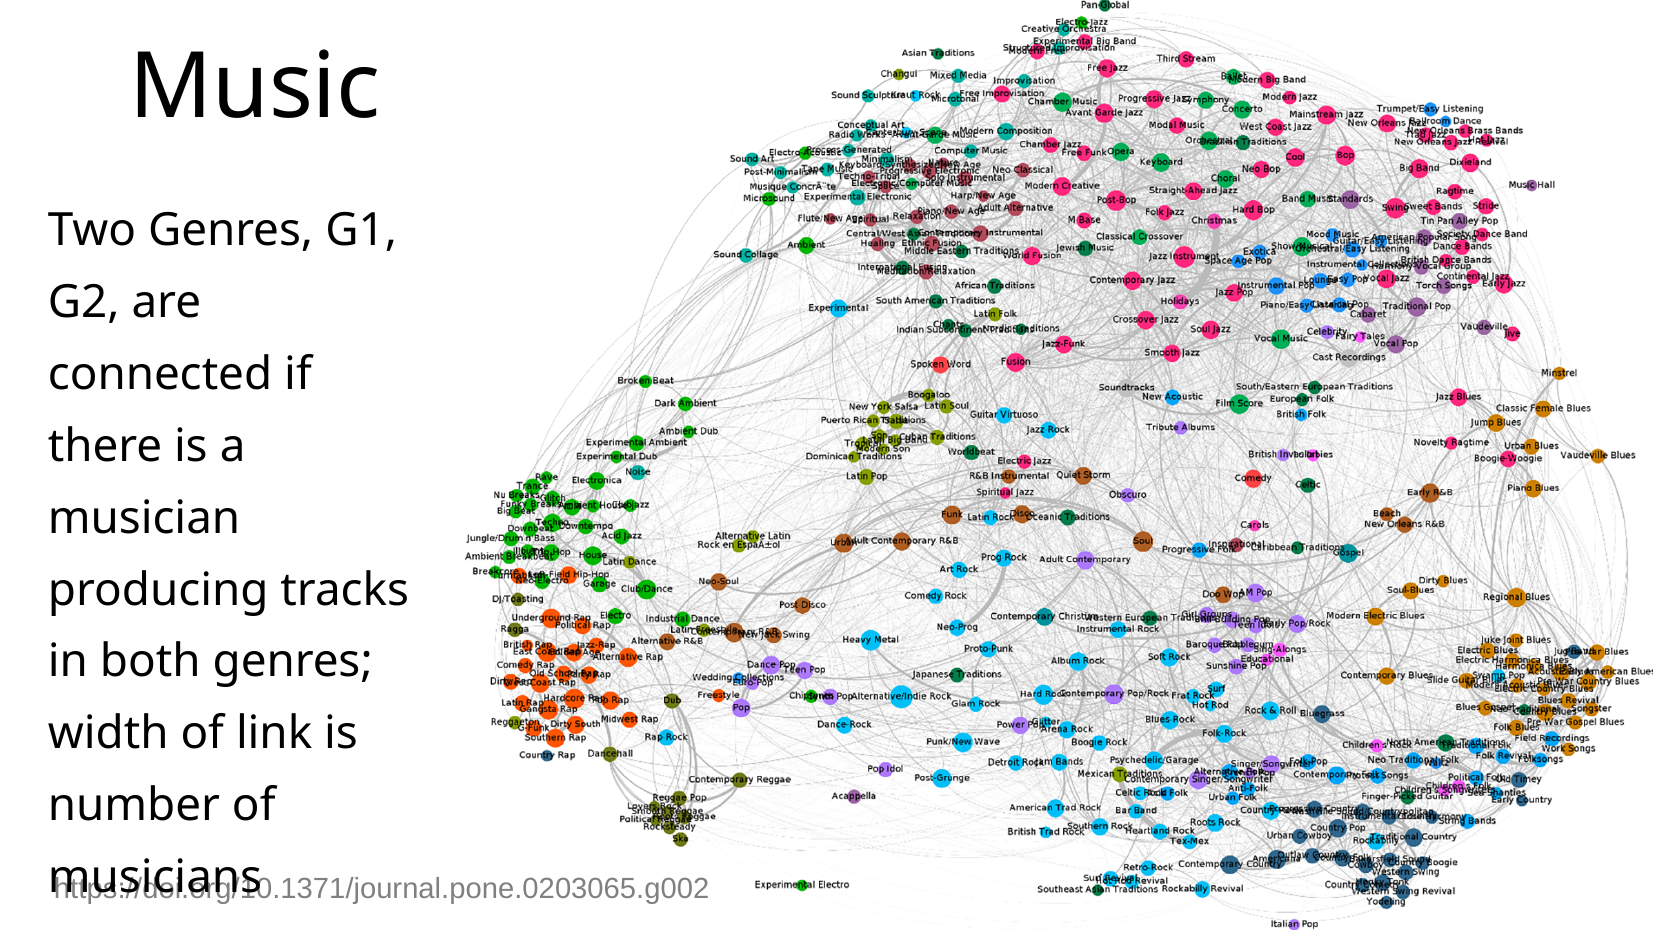

# Music
Two Genres, G1, G2, are connected if there is a musician producing tracks in both genres; width of link is number of musicians
https://doi.org/10.1371/journal.pone.0203065.g002
19